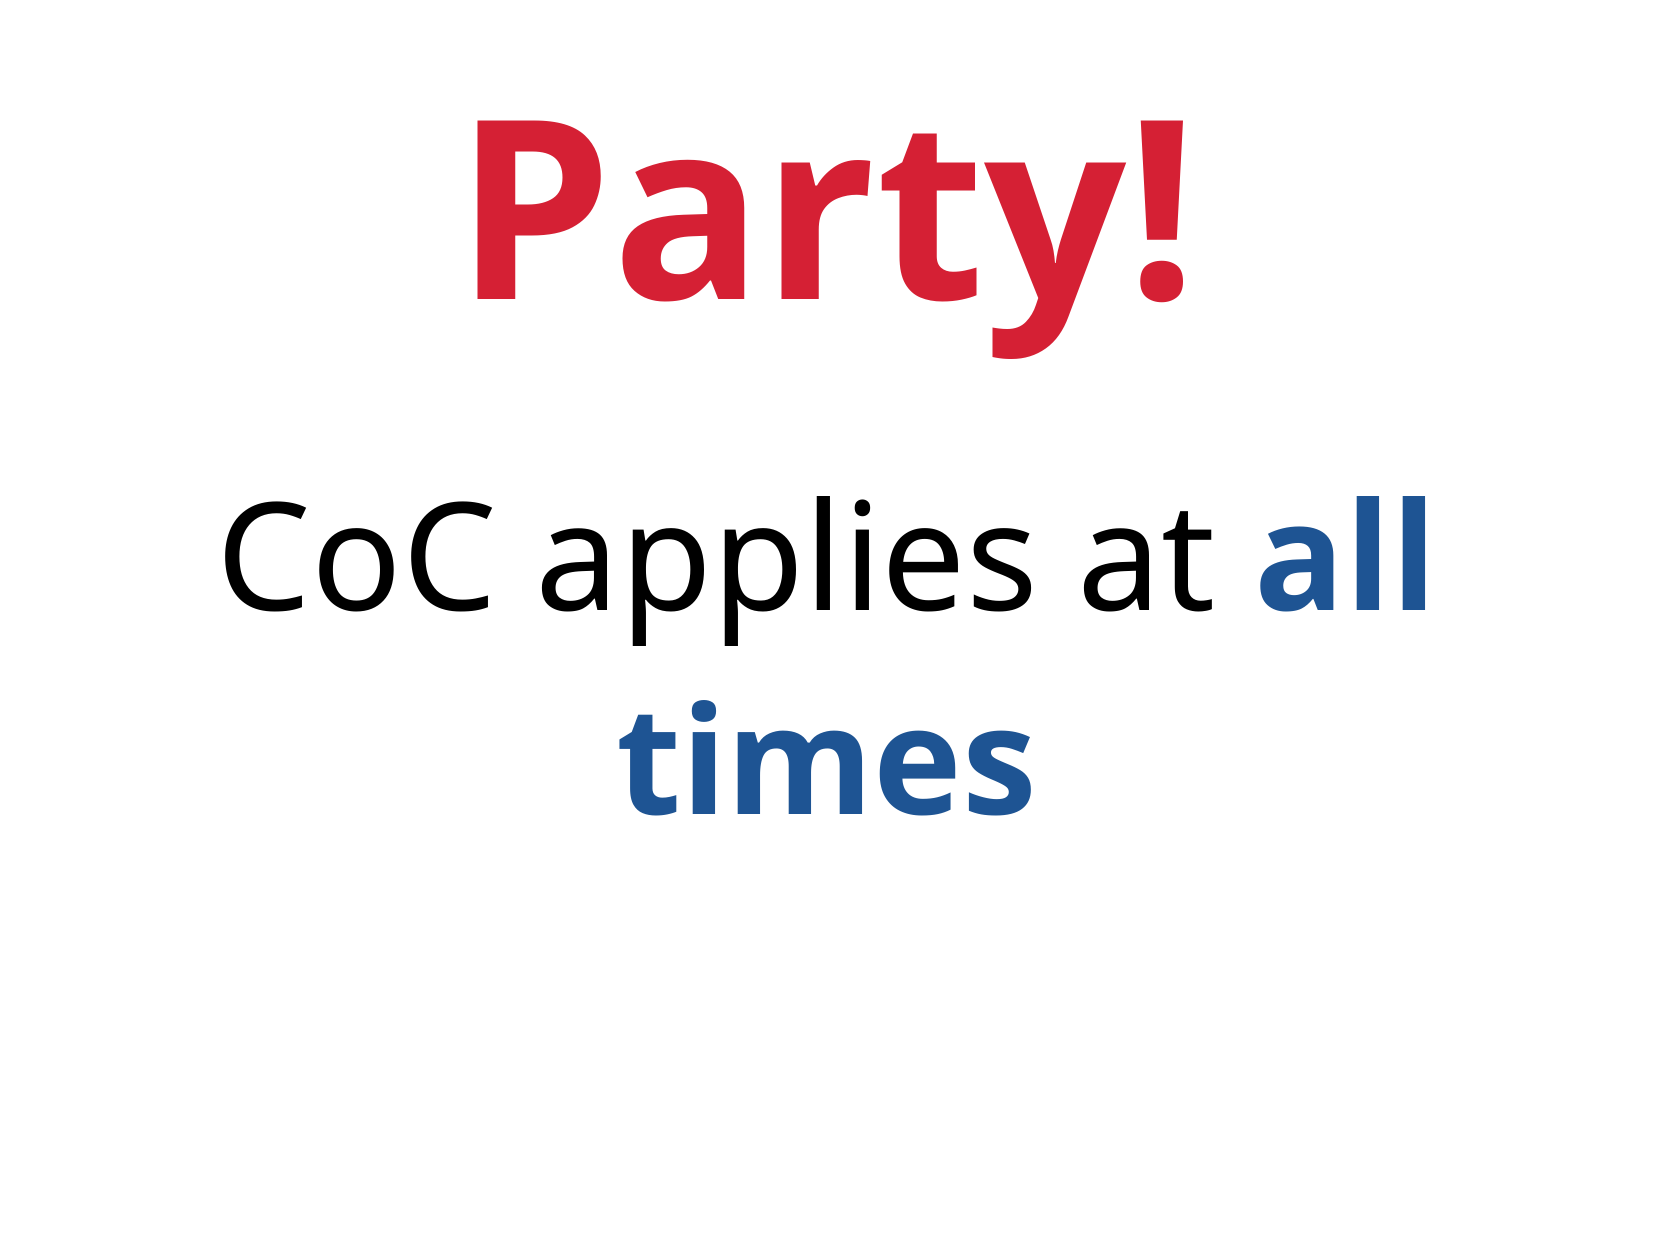

Party!
# CoC applies at all times